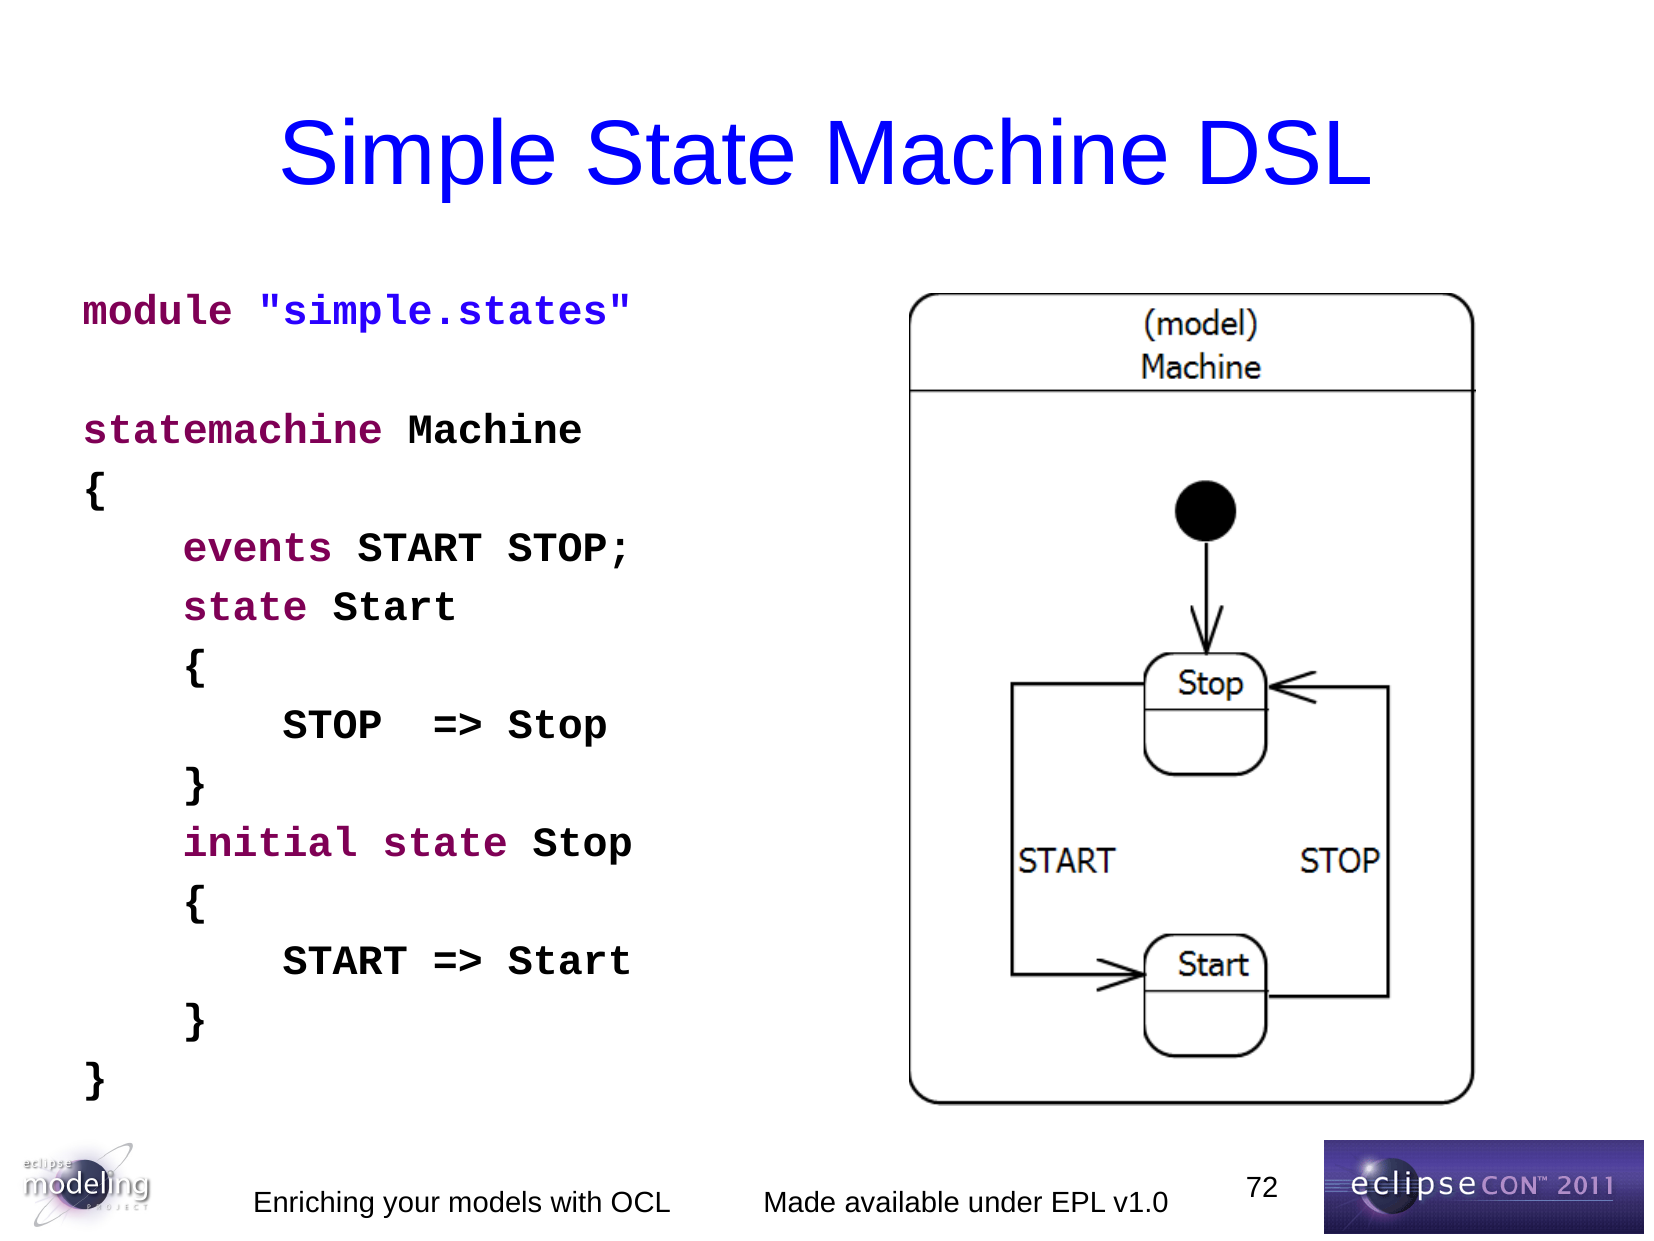

# Simple State Machine DSL
module "simple.states"
statemachine Machine
{
 events START STOP;
 state Start
 {
 STOP => Stop
 }
 initial state Stop
 {
 START => Start
 }
}
72
Enriching your models with OCL